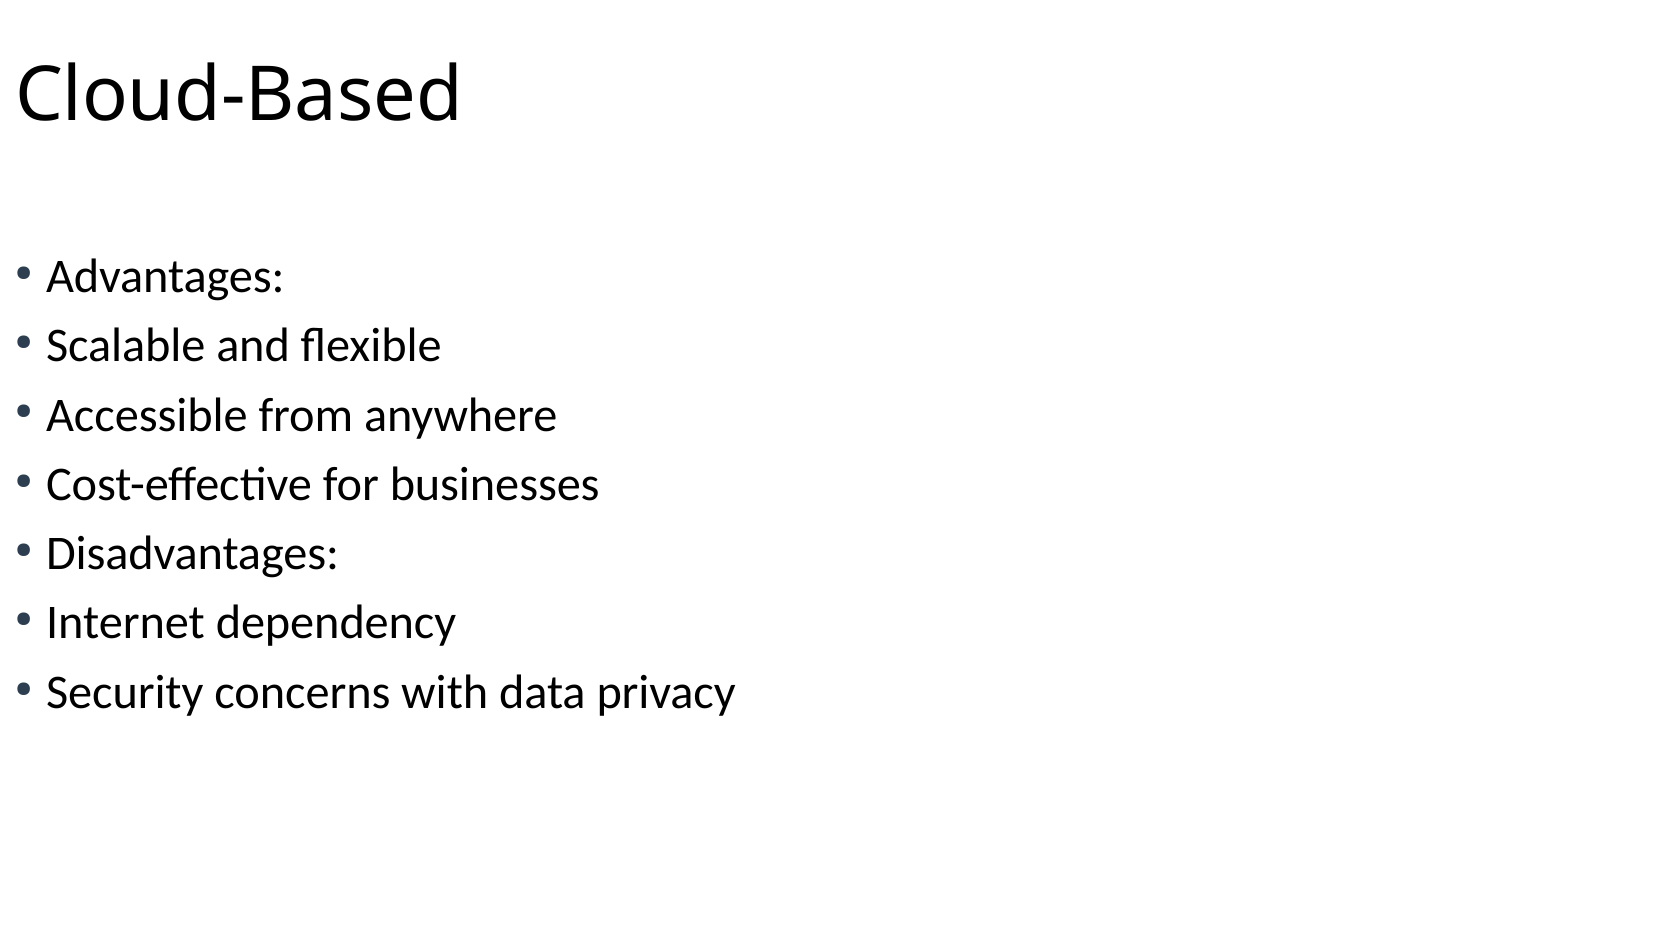

# Cloud-Based
Advantages:
Scalable and flexible
Accessible from anywhere
Cost-effective for businesses
Disadvantages:
Internet dependency
Security concerns with data privacy